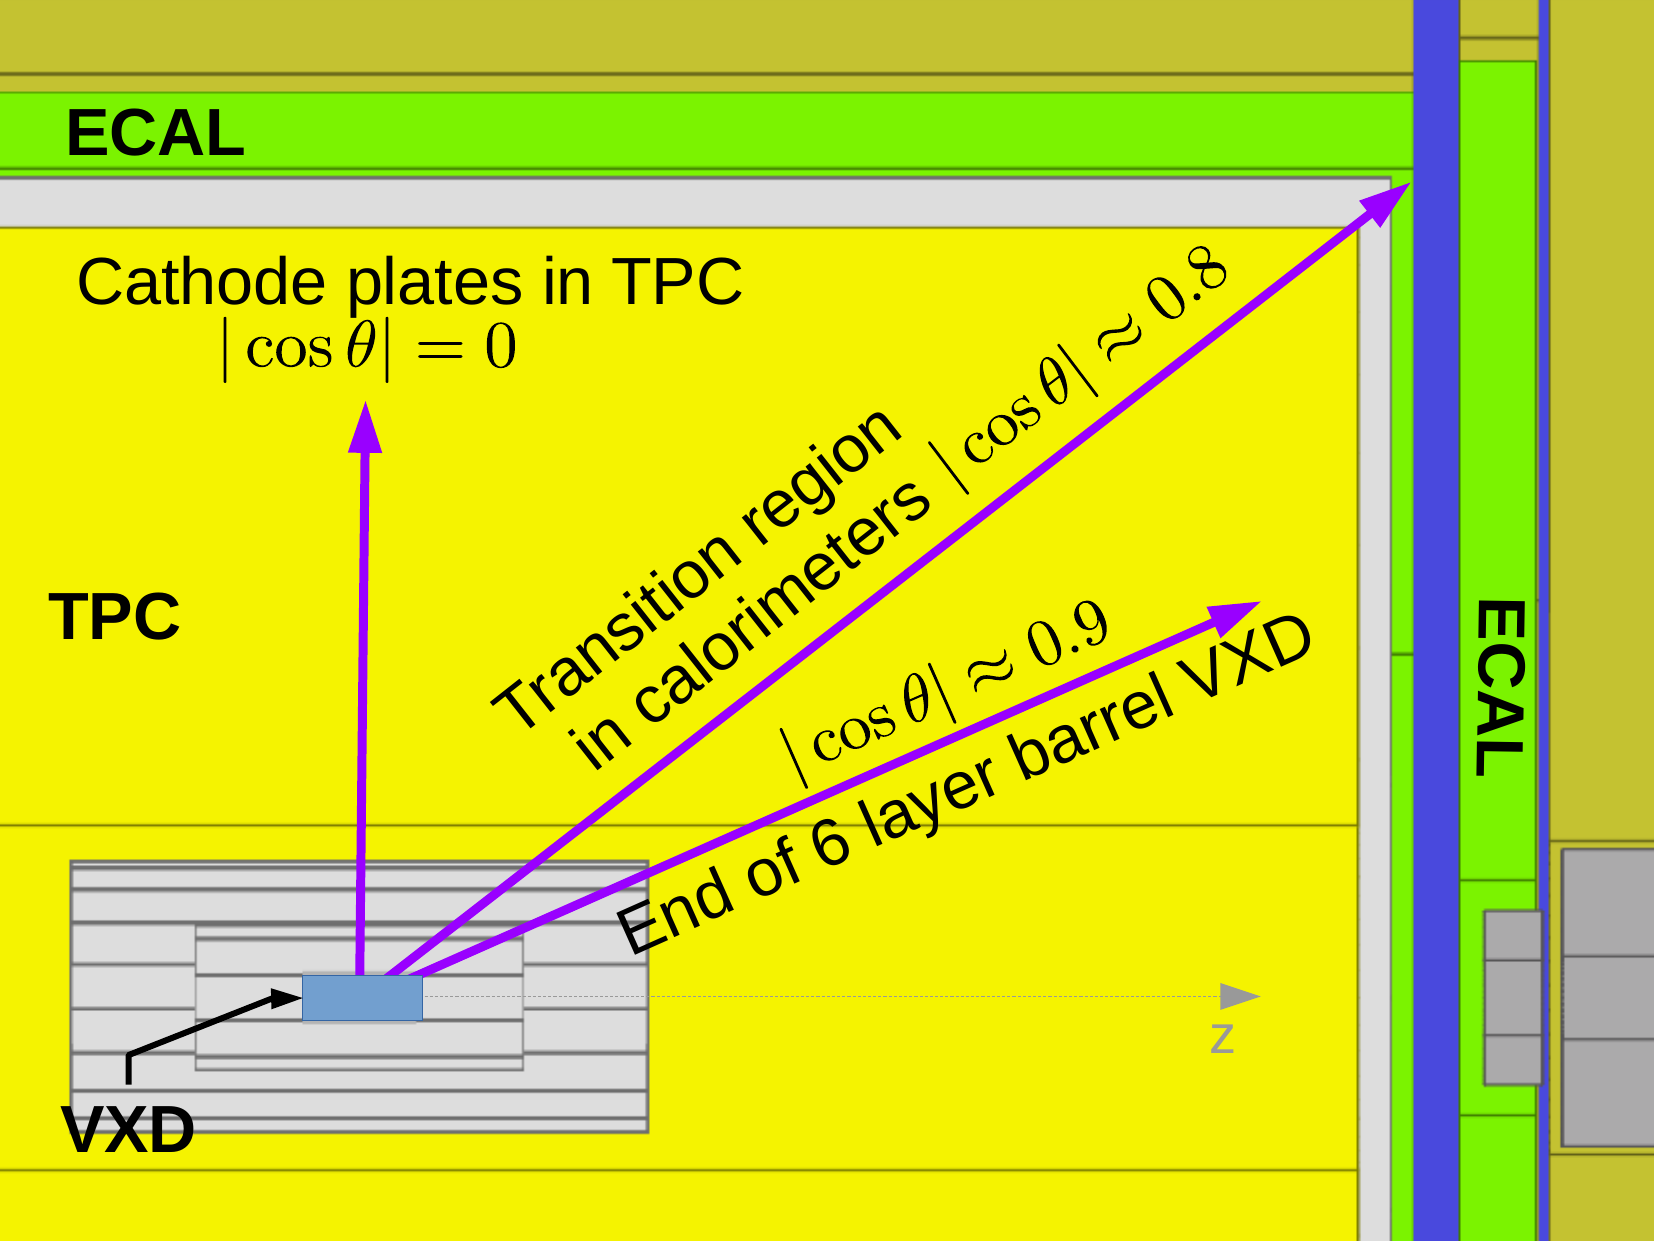

ECAL
Cathode plates in TPC
Transition region
 in calorimeters
TPC
ECAL
End of 6 layer barrel VXD
z
VXD